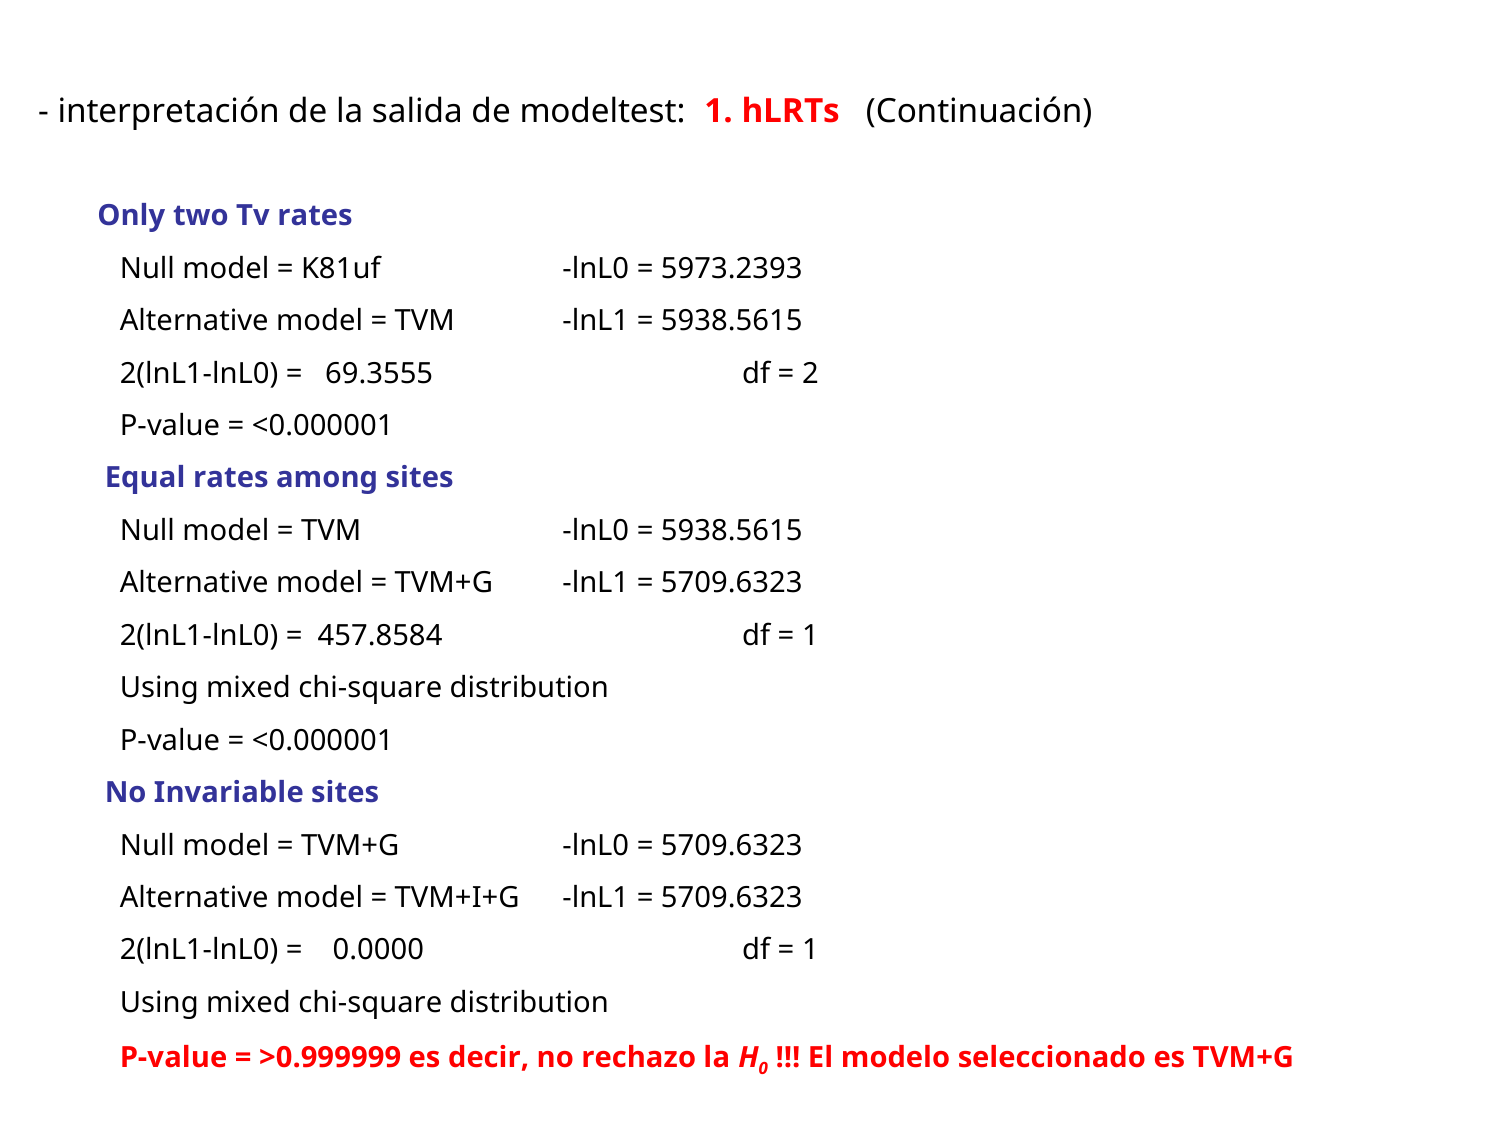

- interpretación de la salida de modeltest: 1. hLRTs (Continuación)
Only two Tv rates
 Null model = K81uf 	 -lnL0 = 5973.2393
 Alternative model = TVM 	 -lnL1 = 5938.5615
 2(lnL1-lnL0) = 69.3555		 df = 2
 P-value = <0.000001
 Equal rates among sites
 Null model = TVM 	 -lnL0 = 5938.5615
 Alternative model = TVM+G 	 -lnL1 = 5709.6323
 2(lnL1-lnL0) = 457.8584		 df = 1
 Using mixed chi-square distribution
 P-value = <0.000001
 No Invariable sites
 Null model = TVM+G 	 -lnL0 = 5709.6323
 Alternative model = TVM+I+G 	 -lnL1 = 5709.6323
 2(lnL1-lnL0) = 0.0000		 df = 1
 Using mixed chi-square distribution
 P-value = >0.999999 es decir, no rechazo la H0 !!! El modelo seleccionado es TVM+G